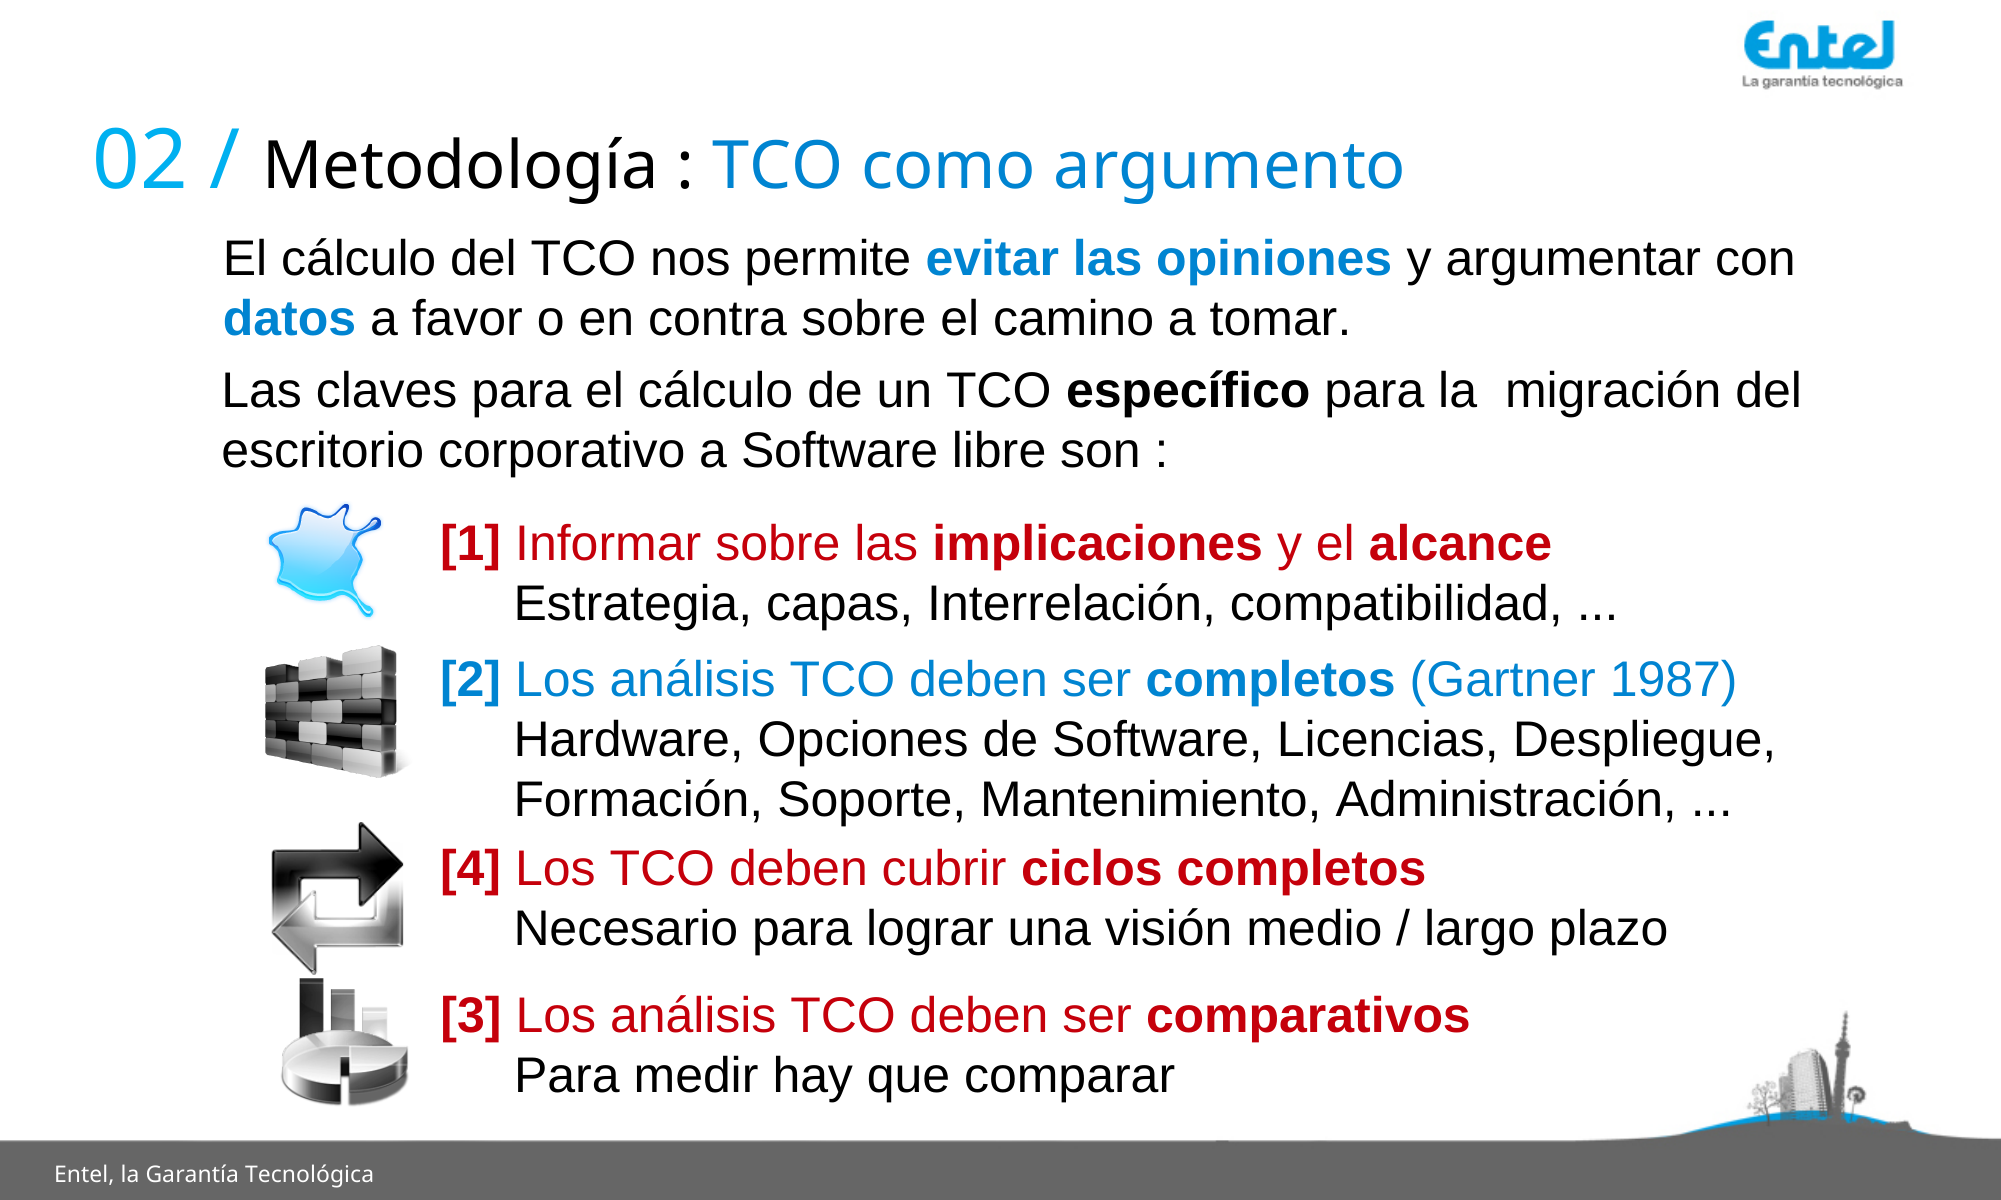

02 / Metodología : TCO como argumento
El cálculo del TCO nos permite evitar las opiniones y argumentar con datos a favor o en contra sobre el camino a tomar.
Las claves para el cálculo de un TCO específico para la migración del escritorio corporativo a Software libre son :
[1] Informar sobre las implicaciones y el alcance
	Estrategia, capas, Interrelación, compatibilidad, ...
[2] Los análisis TCO deben ser completos (Gartner 1987)
	Hardware, Opciones de Software, Licencias, Despliegue, 		Formación, Soporte, Mantenimiento, Administración, ...
[4] Los TCO deben cubrir ciclos completos
	Necesario para lograr una visión medio / largo plazo
[3] Los análisis TCO deben ser comparativos
	Para medir hay que comparar
Entel, la Garantía Tecnológica